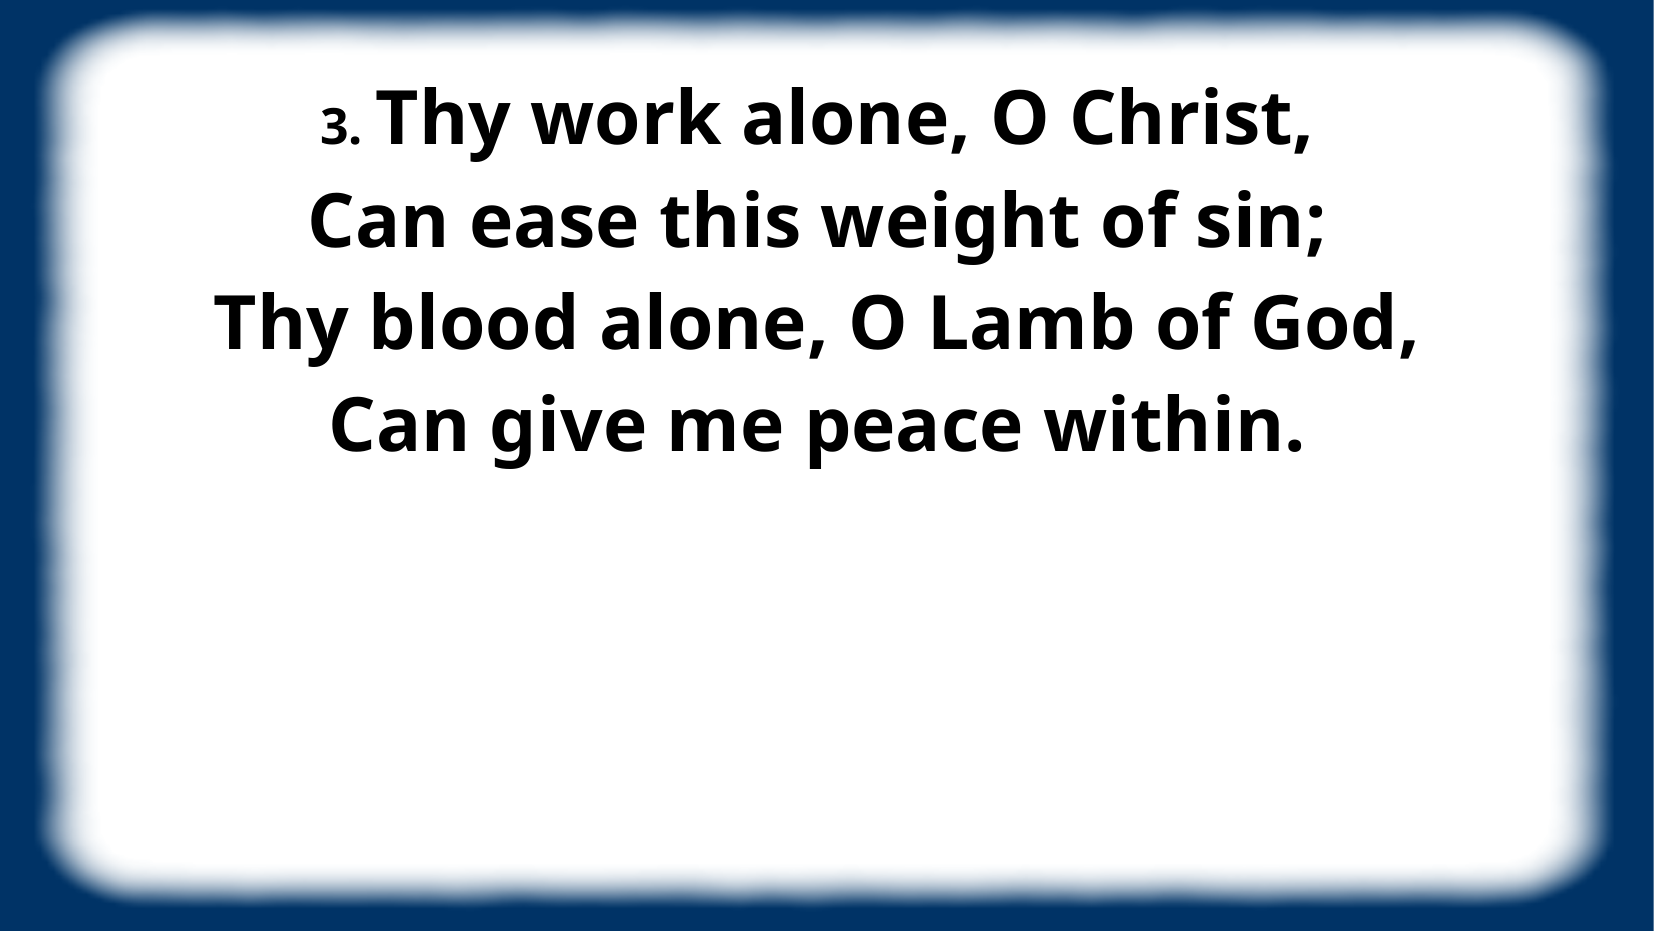

3. Thy work alone, O Christ,
Can ease this weight of sin;
Thy blood alone, O Lamb of God,
Can give me peace within.